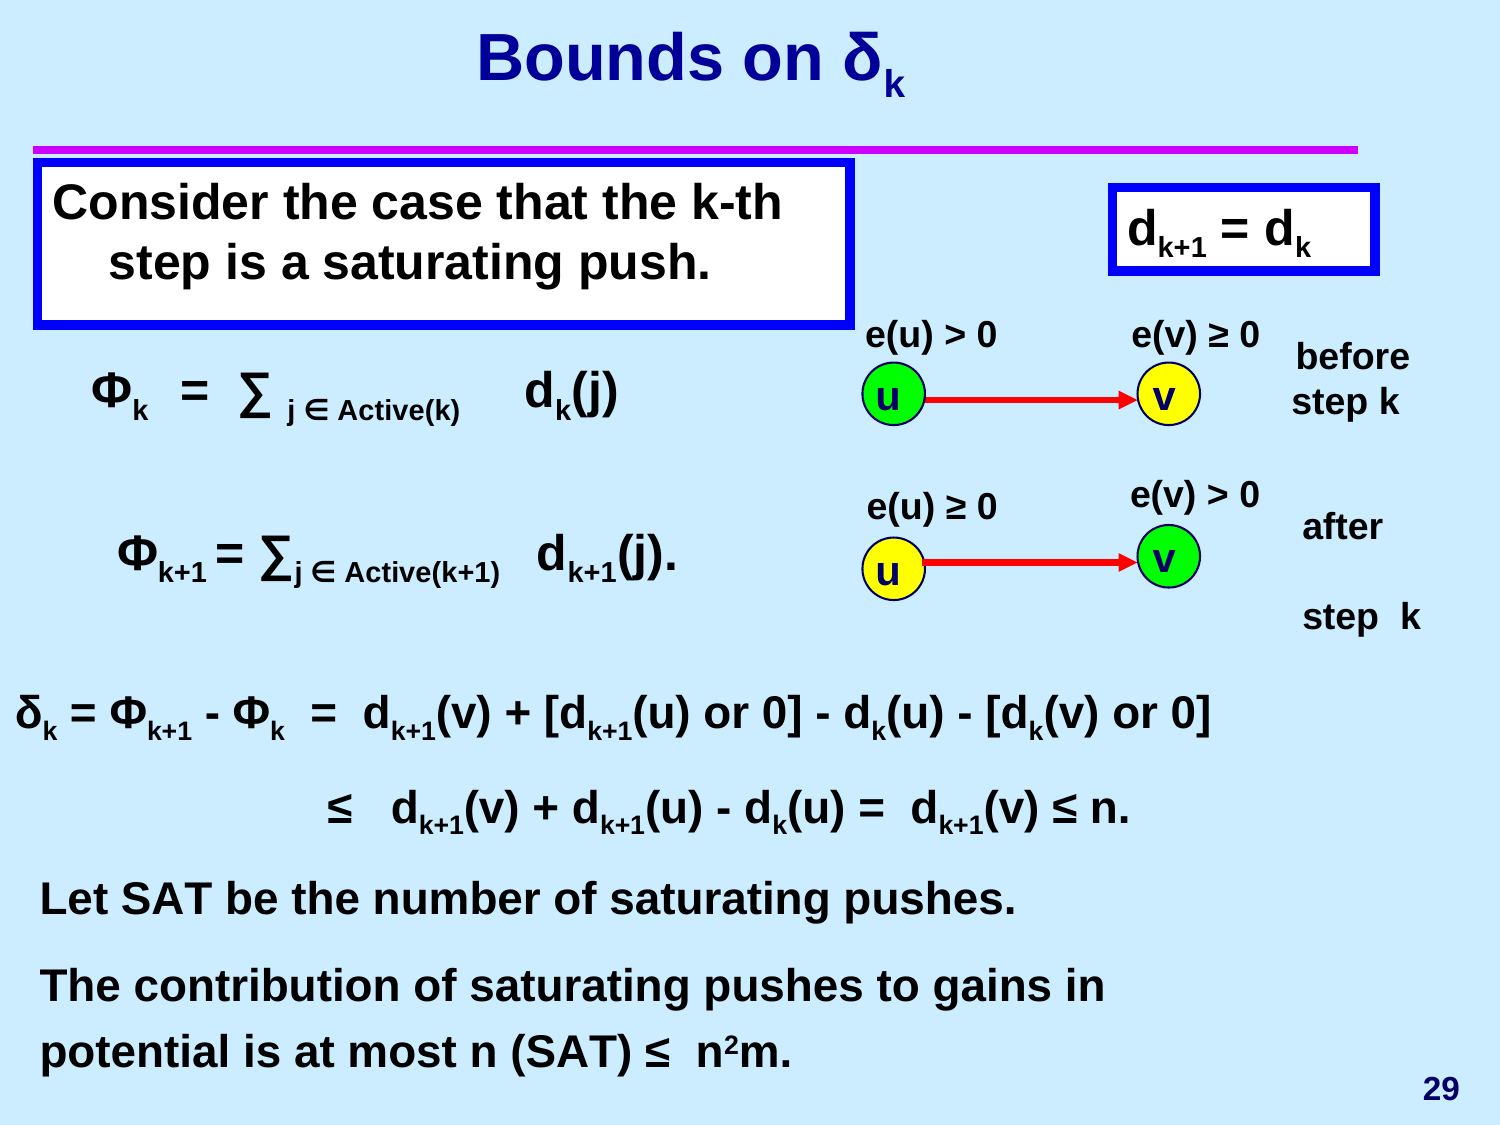

Bounds on δk
# Consider the case that the k-th step is a saturating push.
dk+1 = dk
 e(u) > 0
 e(v) ≥ 0
 before step k
u
v
Φk = ∑ j ∈ Active(k) dk(j)
 e(v) > 0
 e(u) ≥ 0
after
step k
v
u
Φk+1 = ∑j ∈ Active(k+1) dk+1(j).
δk = Φk+1 - Φk = dk+1(v) + [dk+1(u) or 0] - dk(u) - [dk(v) or 0]
		 ≤ dk+1(v) + dk+1(u) - dk(u) = dk+1(v) ≤ n.
Let SAT be the number of saturating pushes.
The contribution of saturating pushes to gains in potential is at most n (SAT) ≤ n2m.